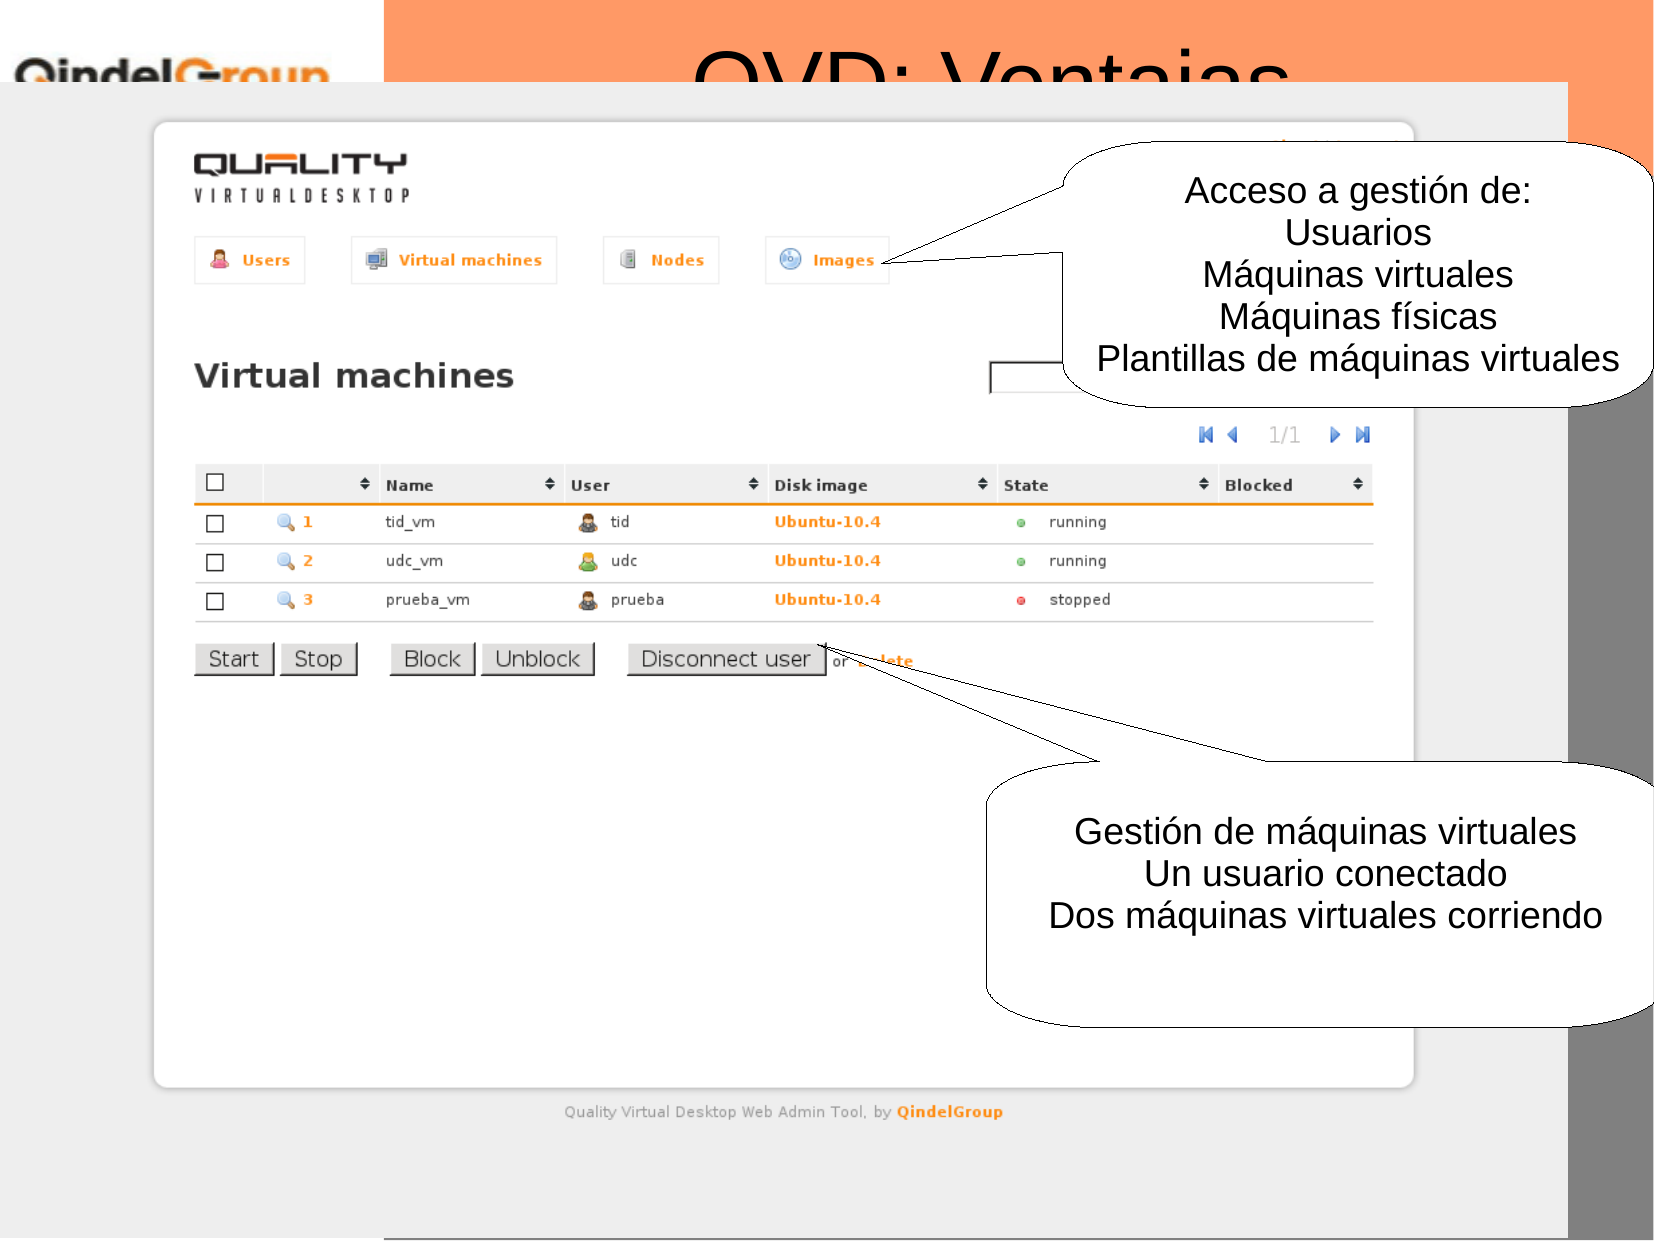

# QVD: Ventajas
Acceso a gestión de:
Usuarios
Máquinas virtuales
Máquinas físicas
Plantillas de máquinas virtuales
Gestión de máquinas virtuales
Un usuario conectado
Dos máquinas virtuales corriendo